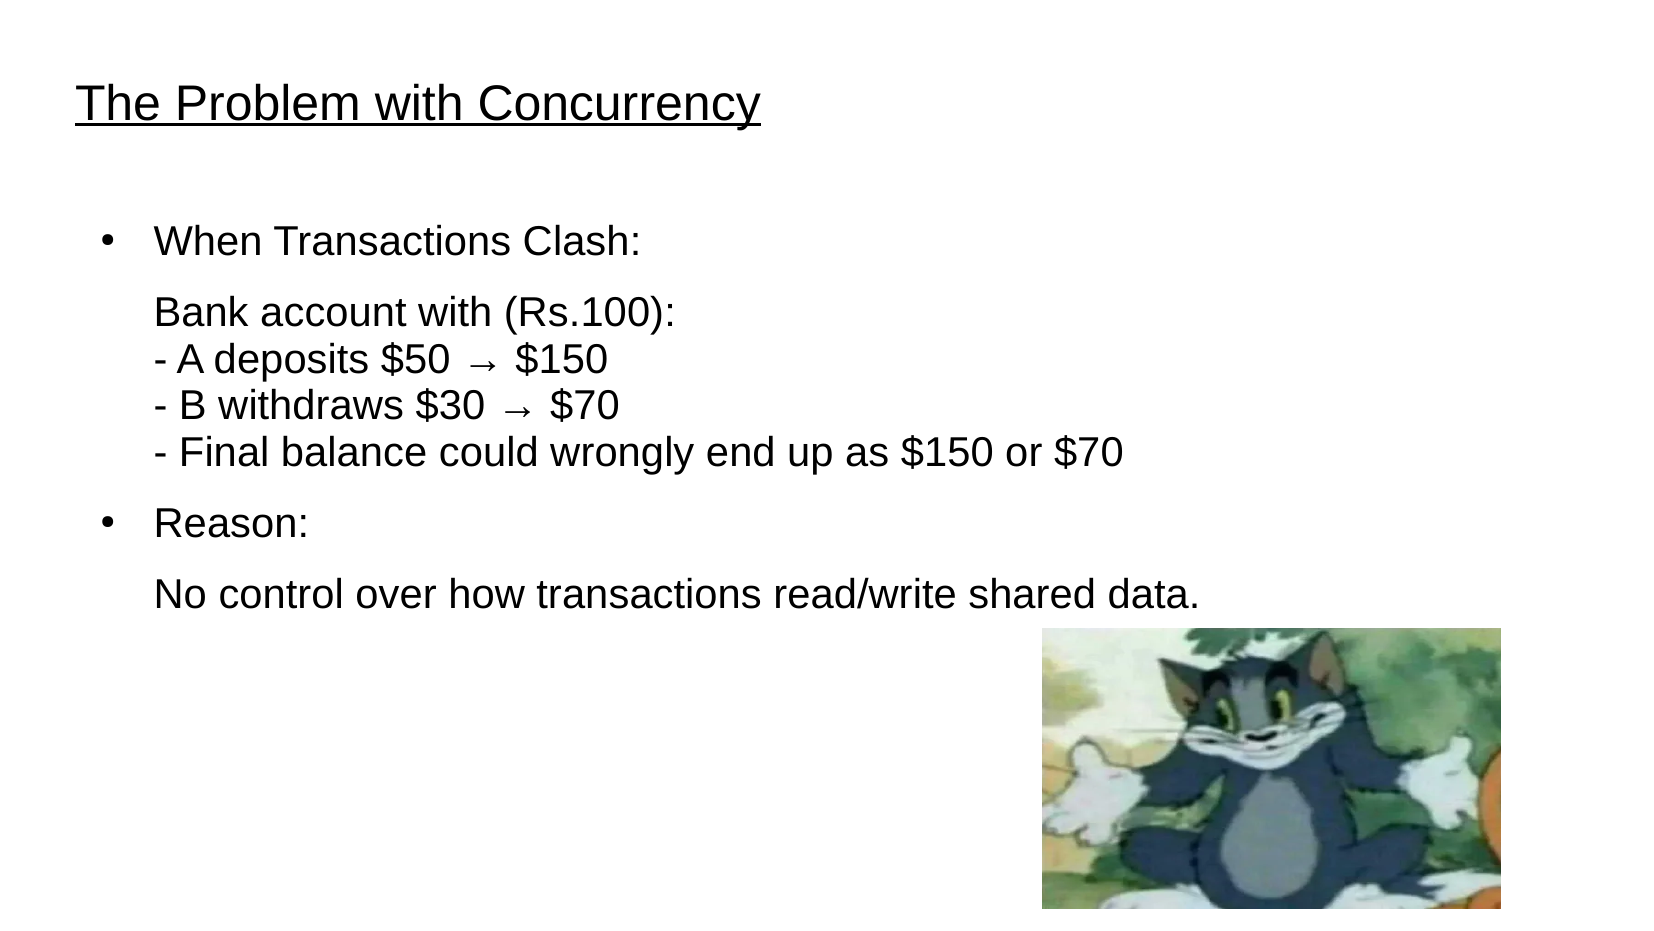

# The Problem with Concurrency
When Transactions Clash:
Bank account with (Rs.100):
- A deposits $50 → $150
- B withdraws $30 → $70
- Final balance could wrongly end up as $150 or $70
Reason:
No control over how transactions read/write shared data.